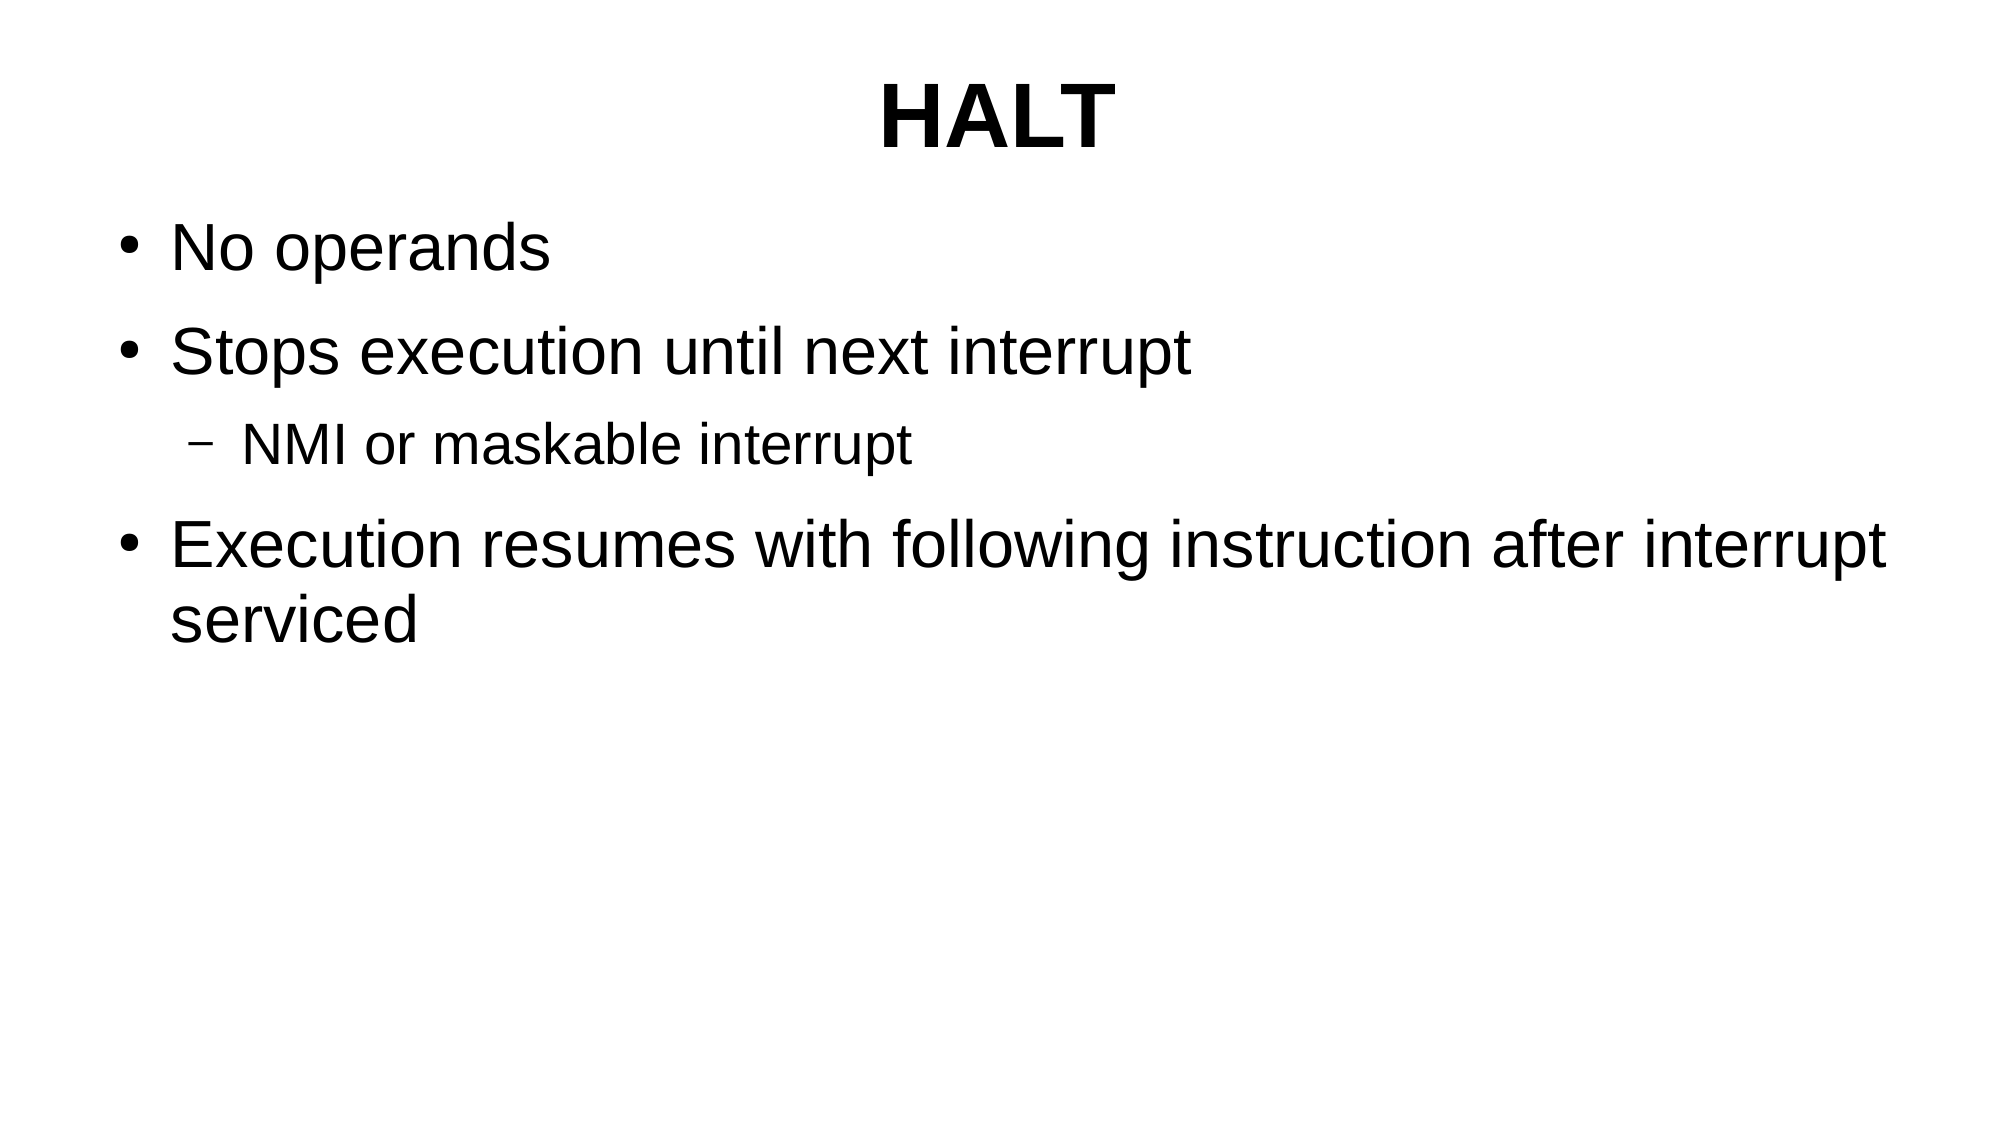

# HALT
No operands
Stops execution until next interrupt
NMI or maskable interrupt
Execution resumes with following instruction after interrupt serviced